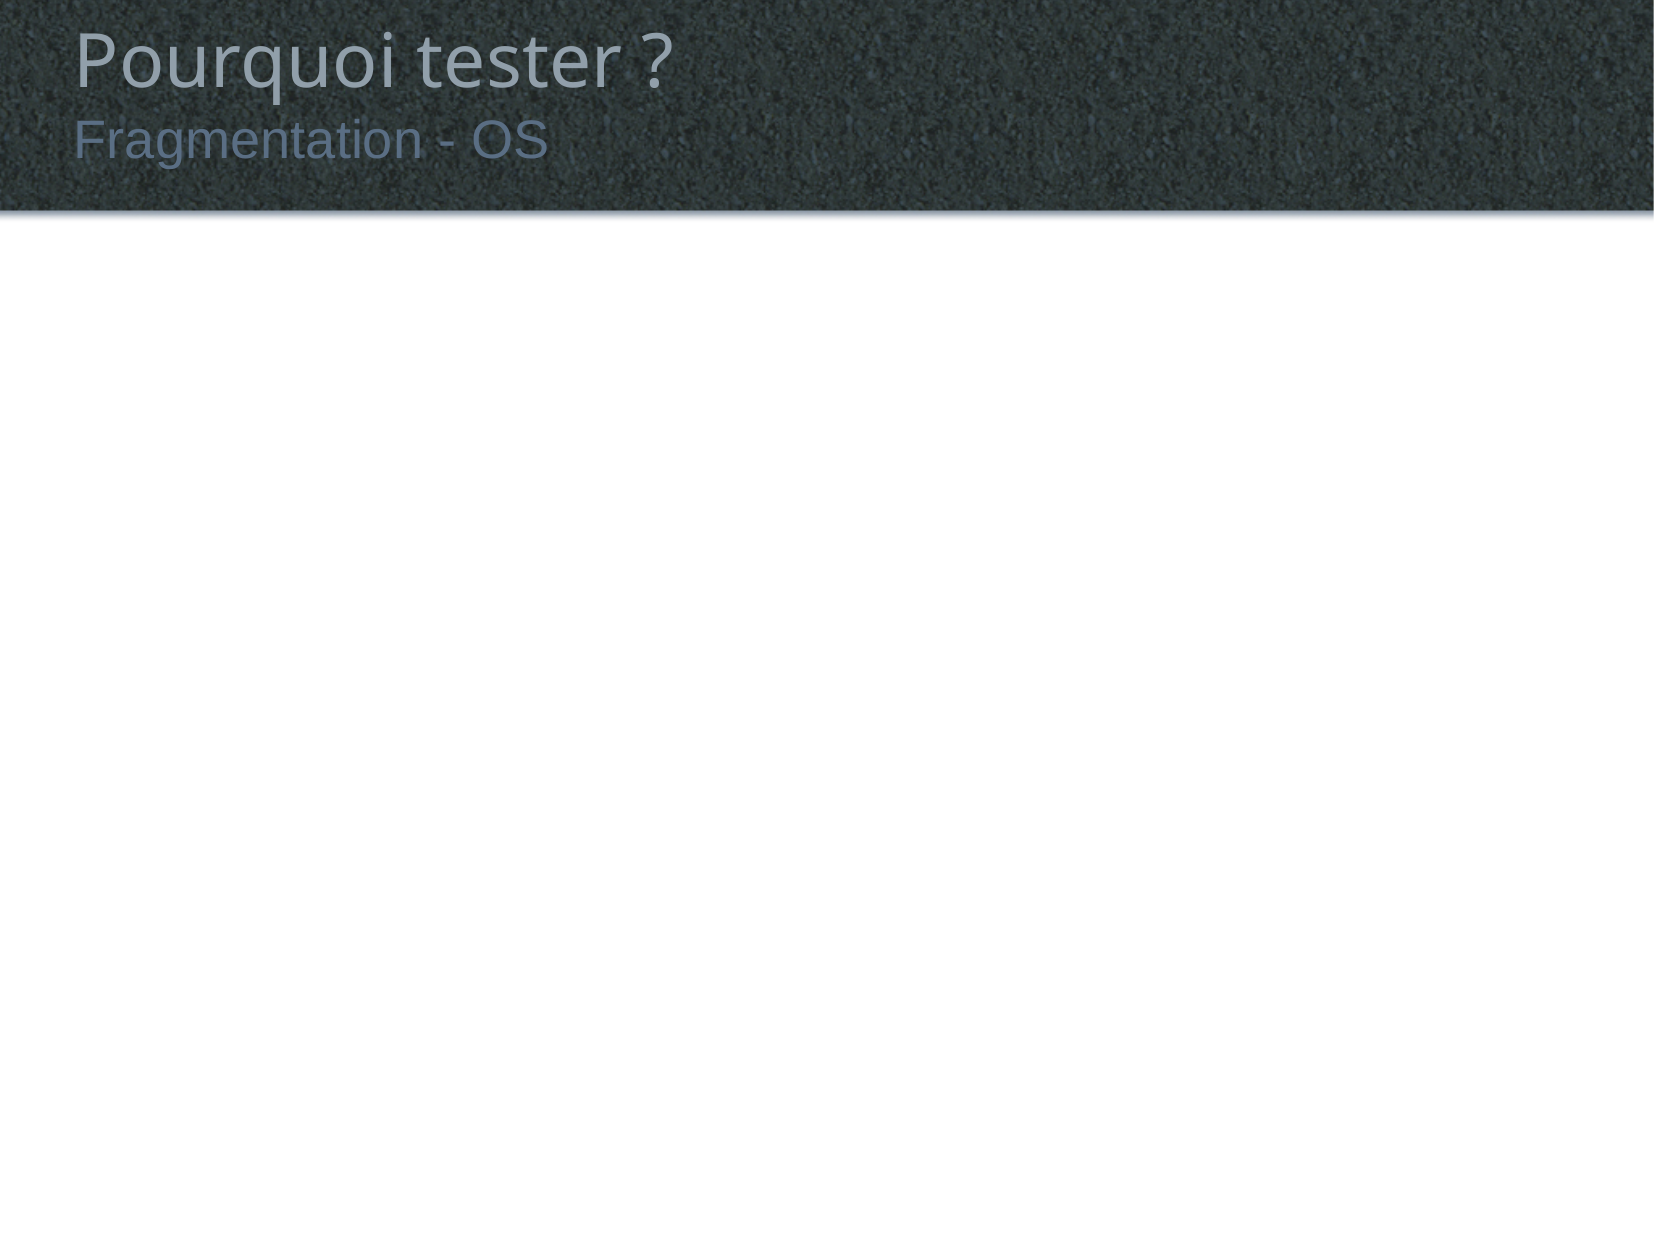

Pourquoi tester ?
Fragmentation - OS
#